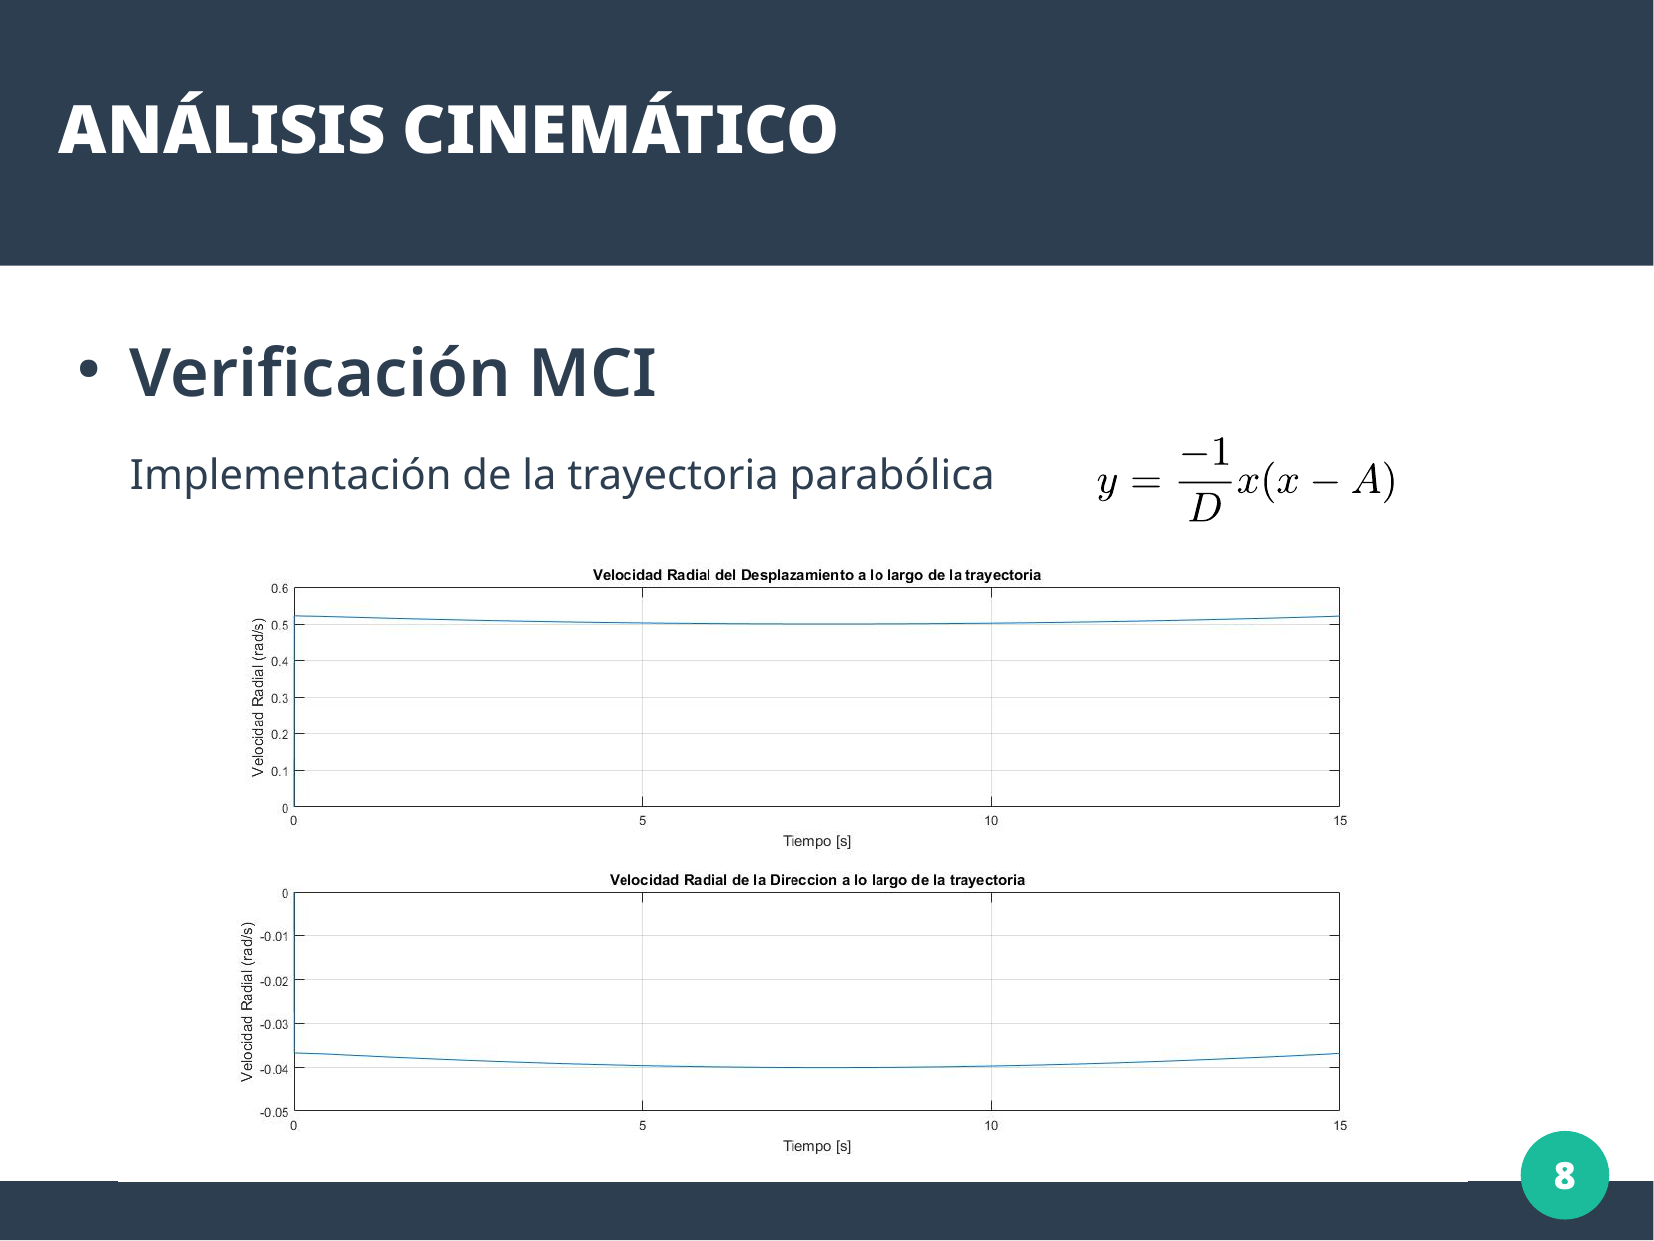

# ANÁLISIS CINEMÁTICO
Verificación MCI
Implementación de la trayectoria parabólica
8